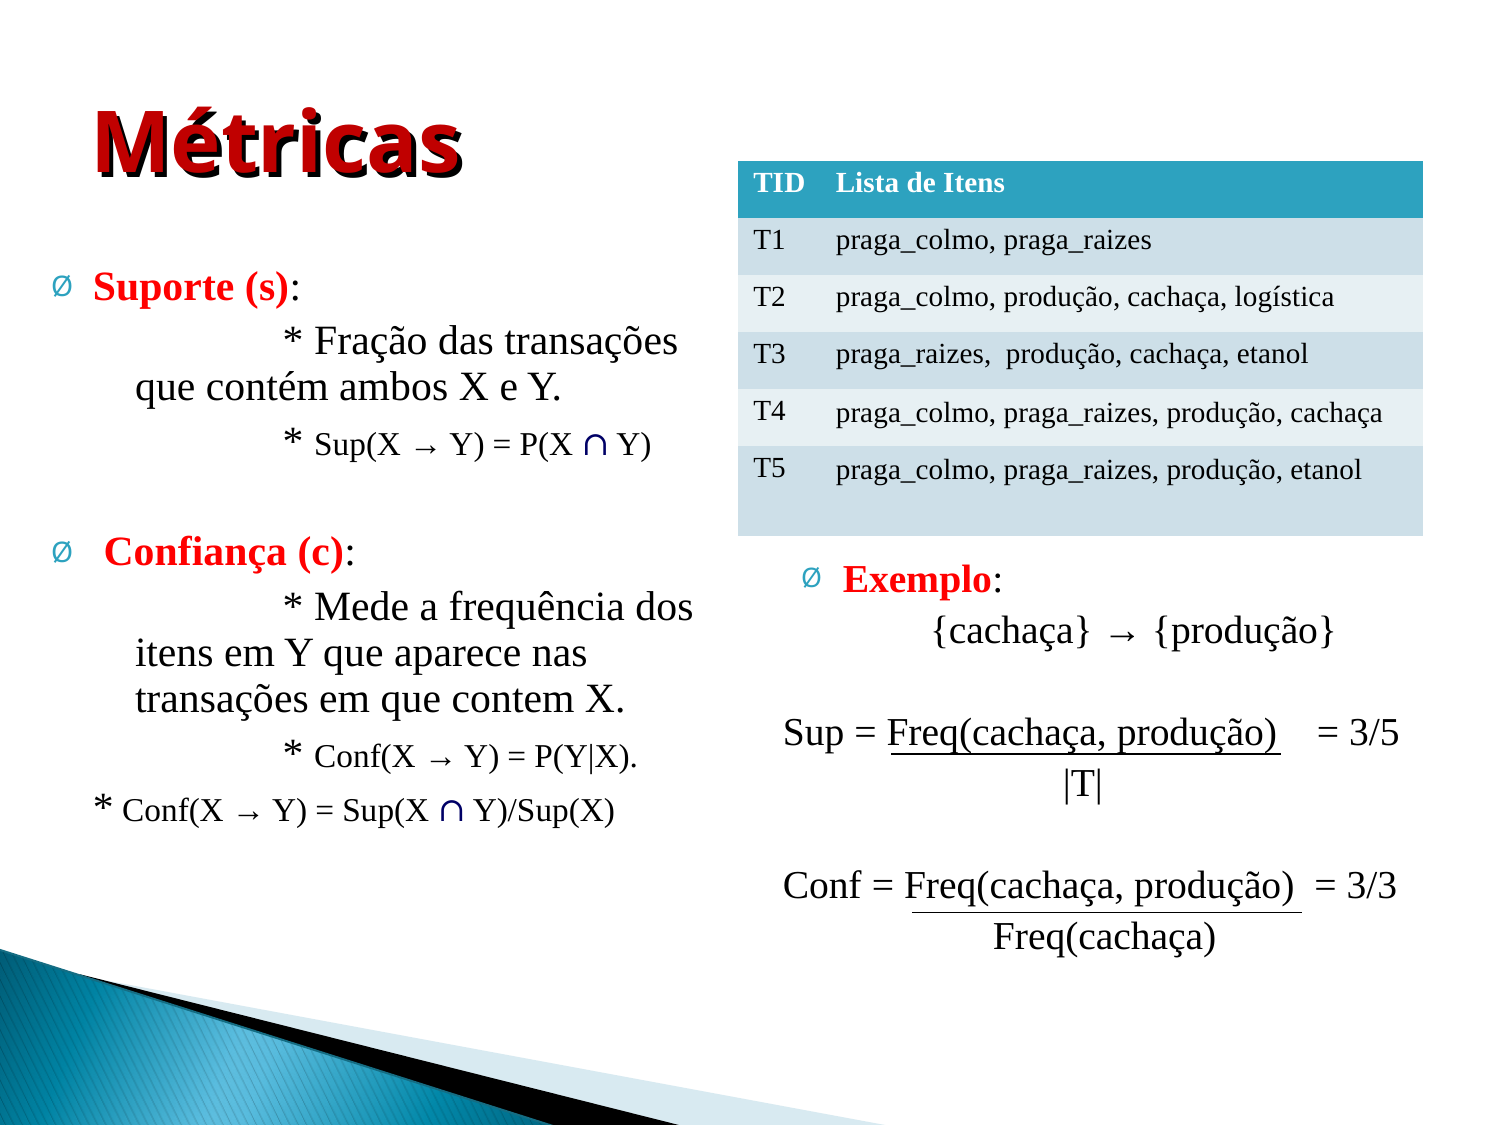

Métricas
| TID | Lista de Itens |
| --- | --- |
| T1 | praga\_colmo, praga\_raizes |
| T2 | praga\_colmo, produção, cachaça, logística |
| T3 | praga\_raizes, produção, cachaça, etanol |
| T4 | praga\_colmo, praga\_raizes, produção, cachaça |
| T5 | praga\_colmo, praga\_raizes, produção, etanol |
# Suporte (s):
		* Fração das transações que contém ambos X e Y.
		* Sup(X → Y) = P(X ∩ Y)
 Confiança (c):
		* Mede a frequência dos itens em Y que aparece nas transações em que contem X.
		* Conf(X → Y) = P(Y|X).
* Conf(X → Y) = Sup(X ∩ Y)/Sup(X)
Exemplo:
{cachaça} → {produção}
Sup = Freq(cachaça, produção) = 3/5
 |T|
Conf = Freq(cachaça, produção) = 3/3
 Freq(cachaça)